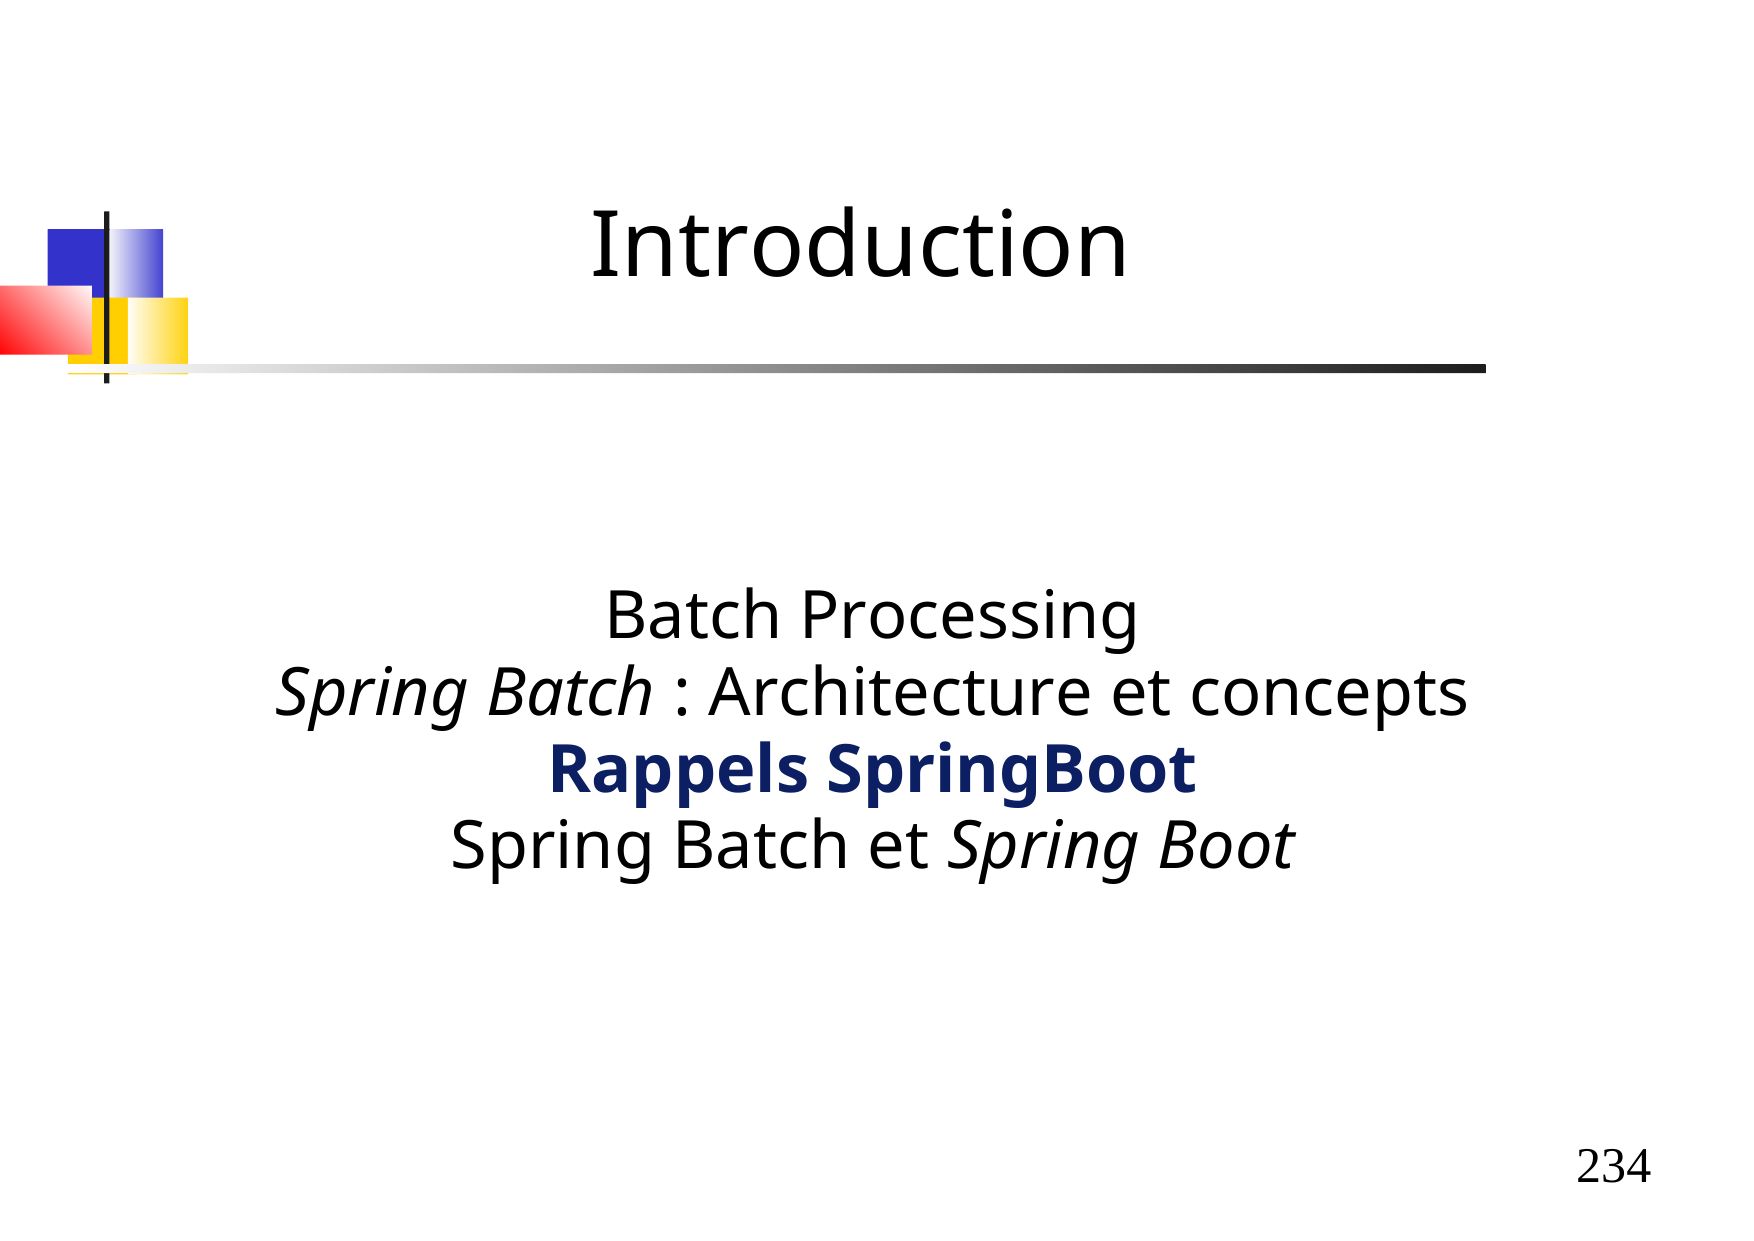

Introduction
# Batch Processing
Spring Batch : Architecture et concepts
Rappels SpringBoot
Spring Batch et Spring Boot